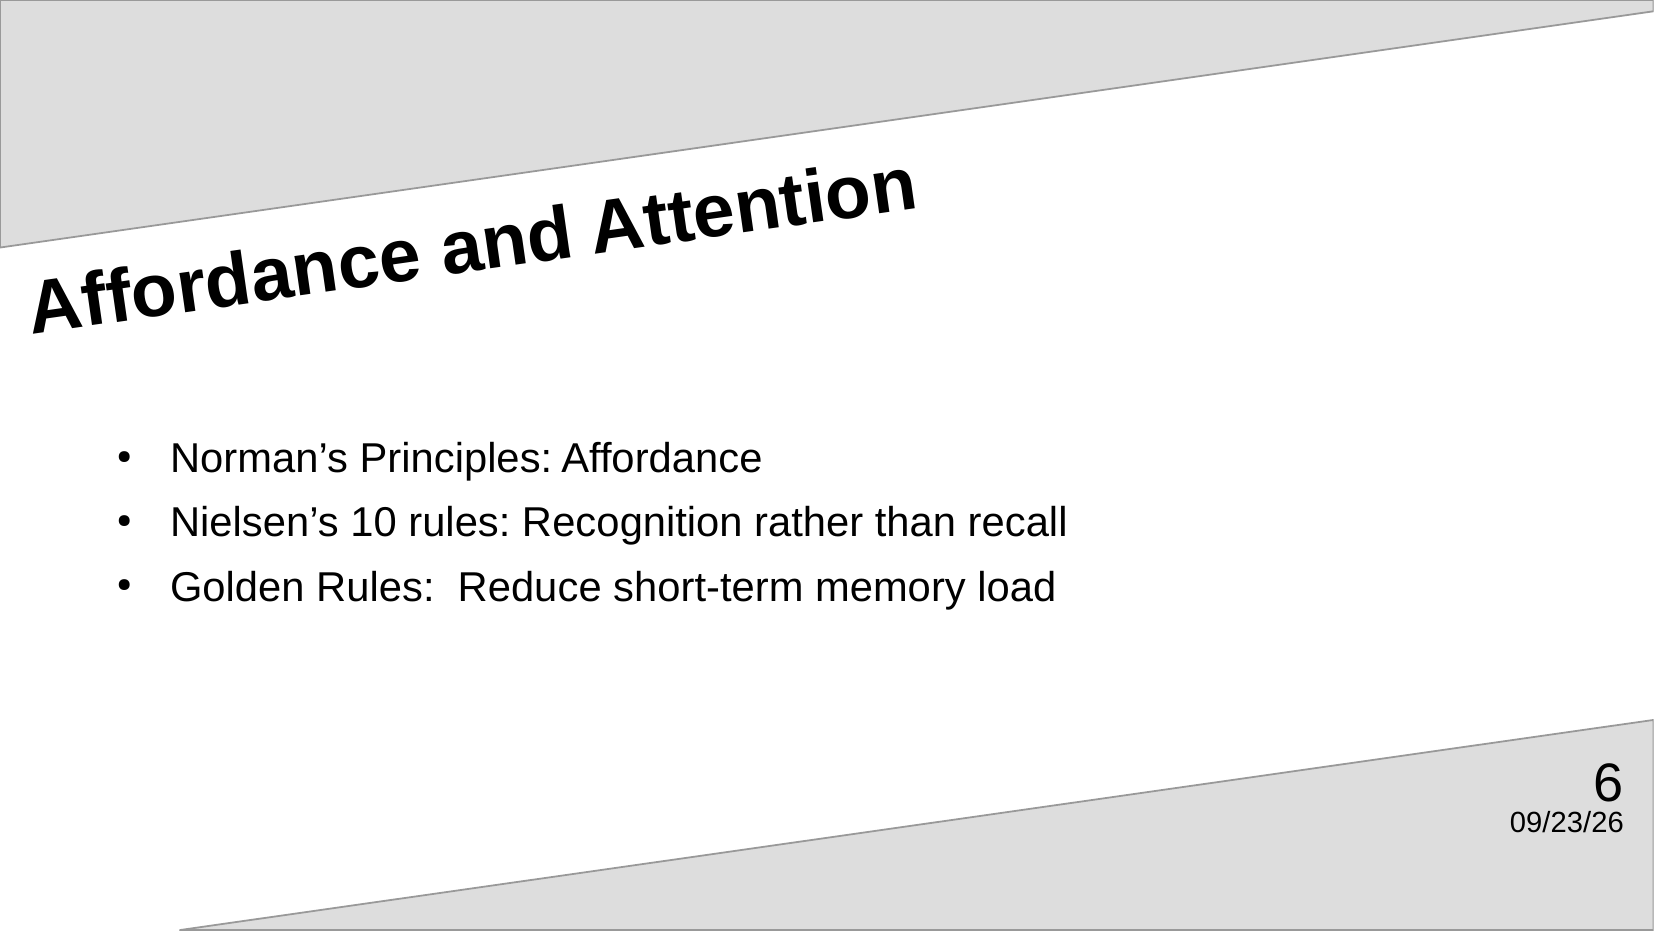

# Affordance and Attention
Norman’s Principles: Affordance
Nielsen’s 10 rules: Recognition rather than recall
Golden Rules: Reduce short-term memory load
6